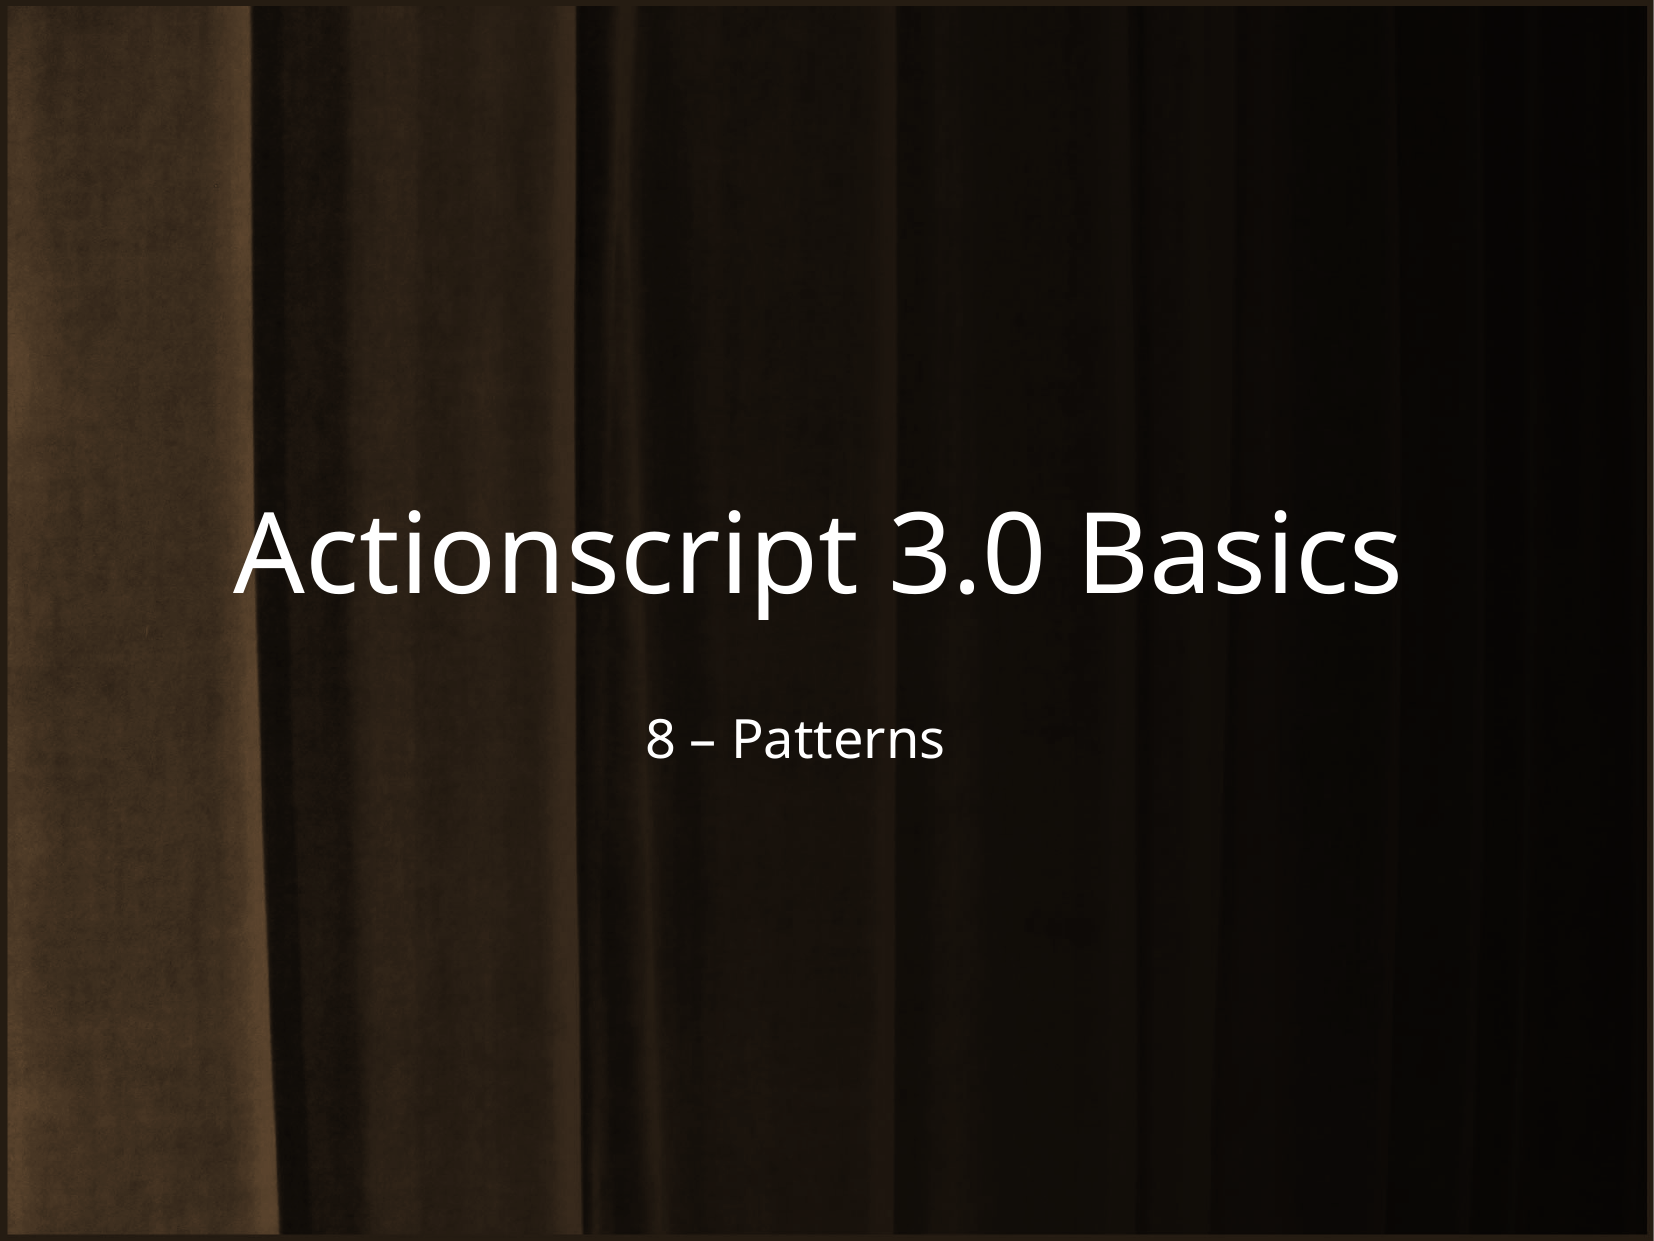

# Actionscript 3.0 Basics
8 – Patterns